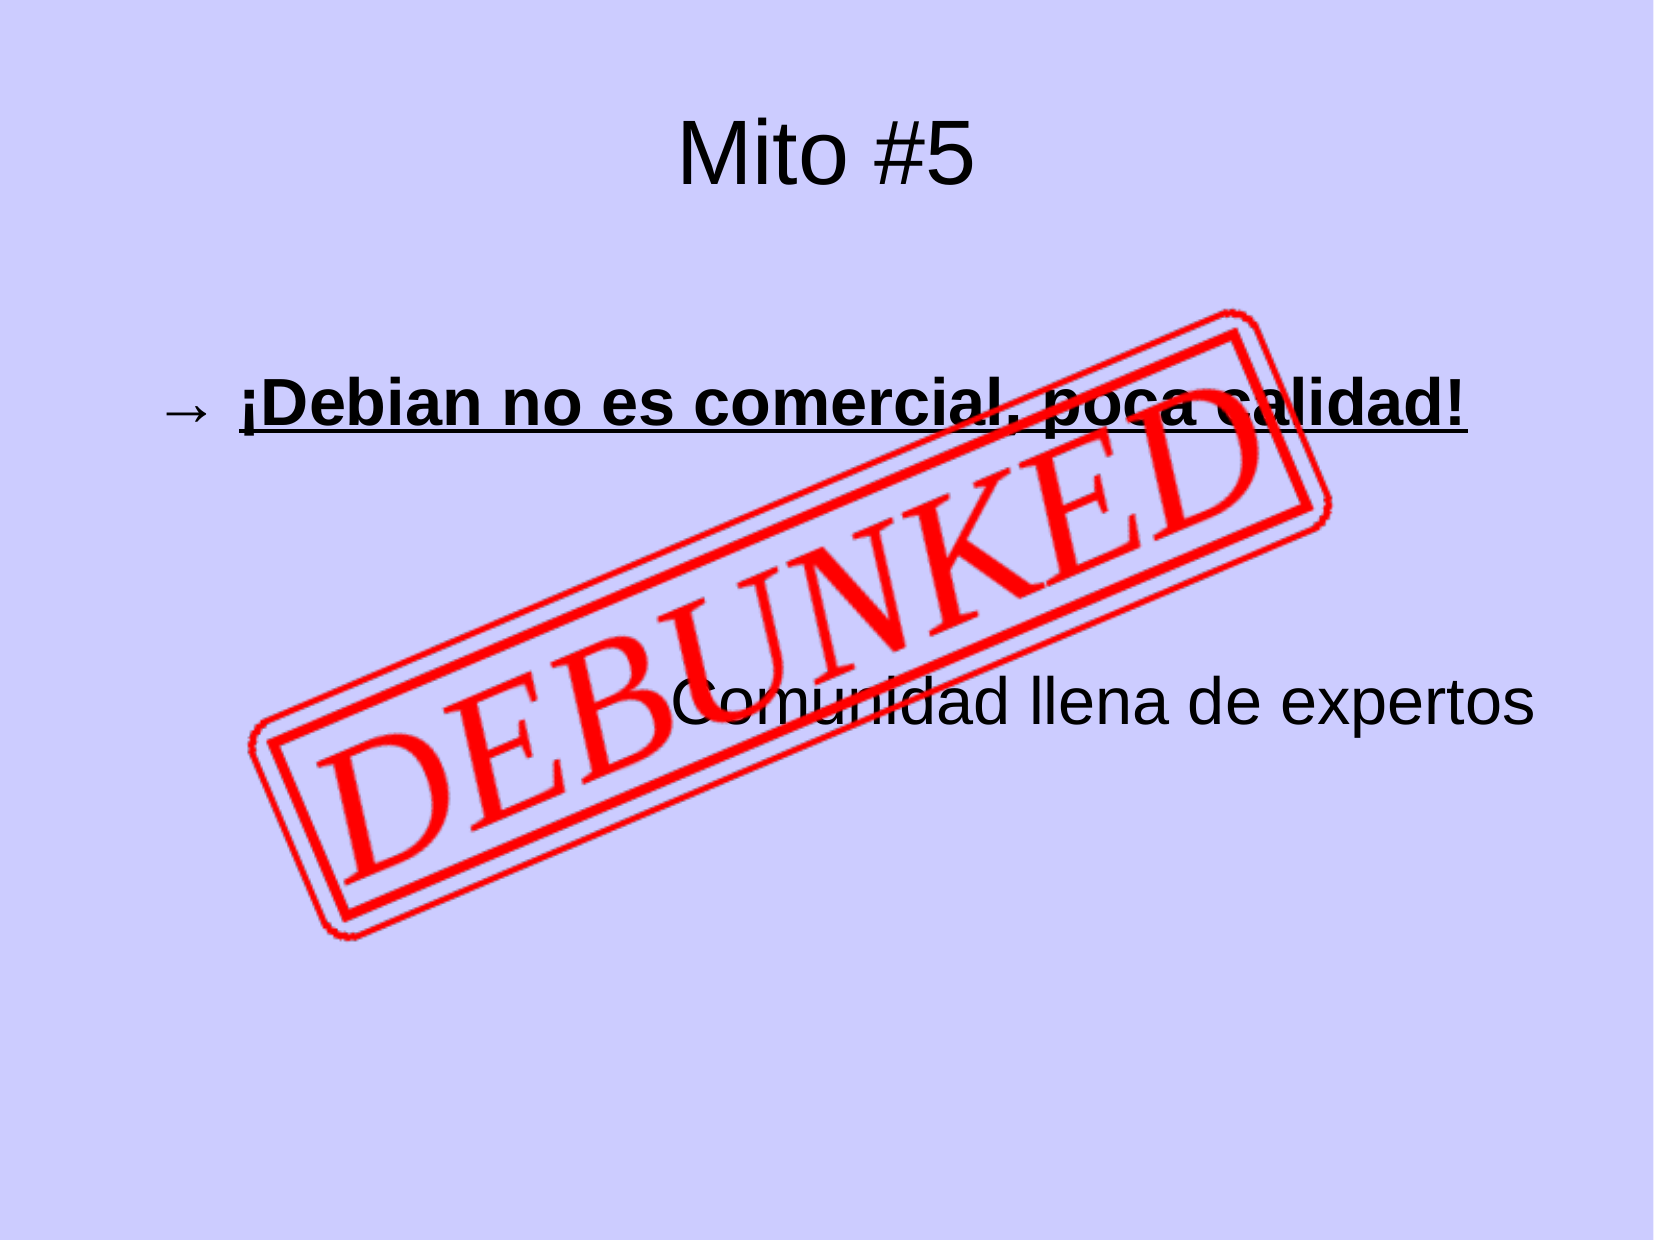

# Mito #5
→ ¡Debian no es comercial, poca calidad!
							Comunidad llena de expertos